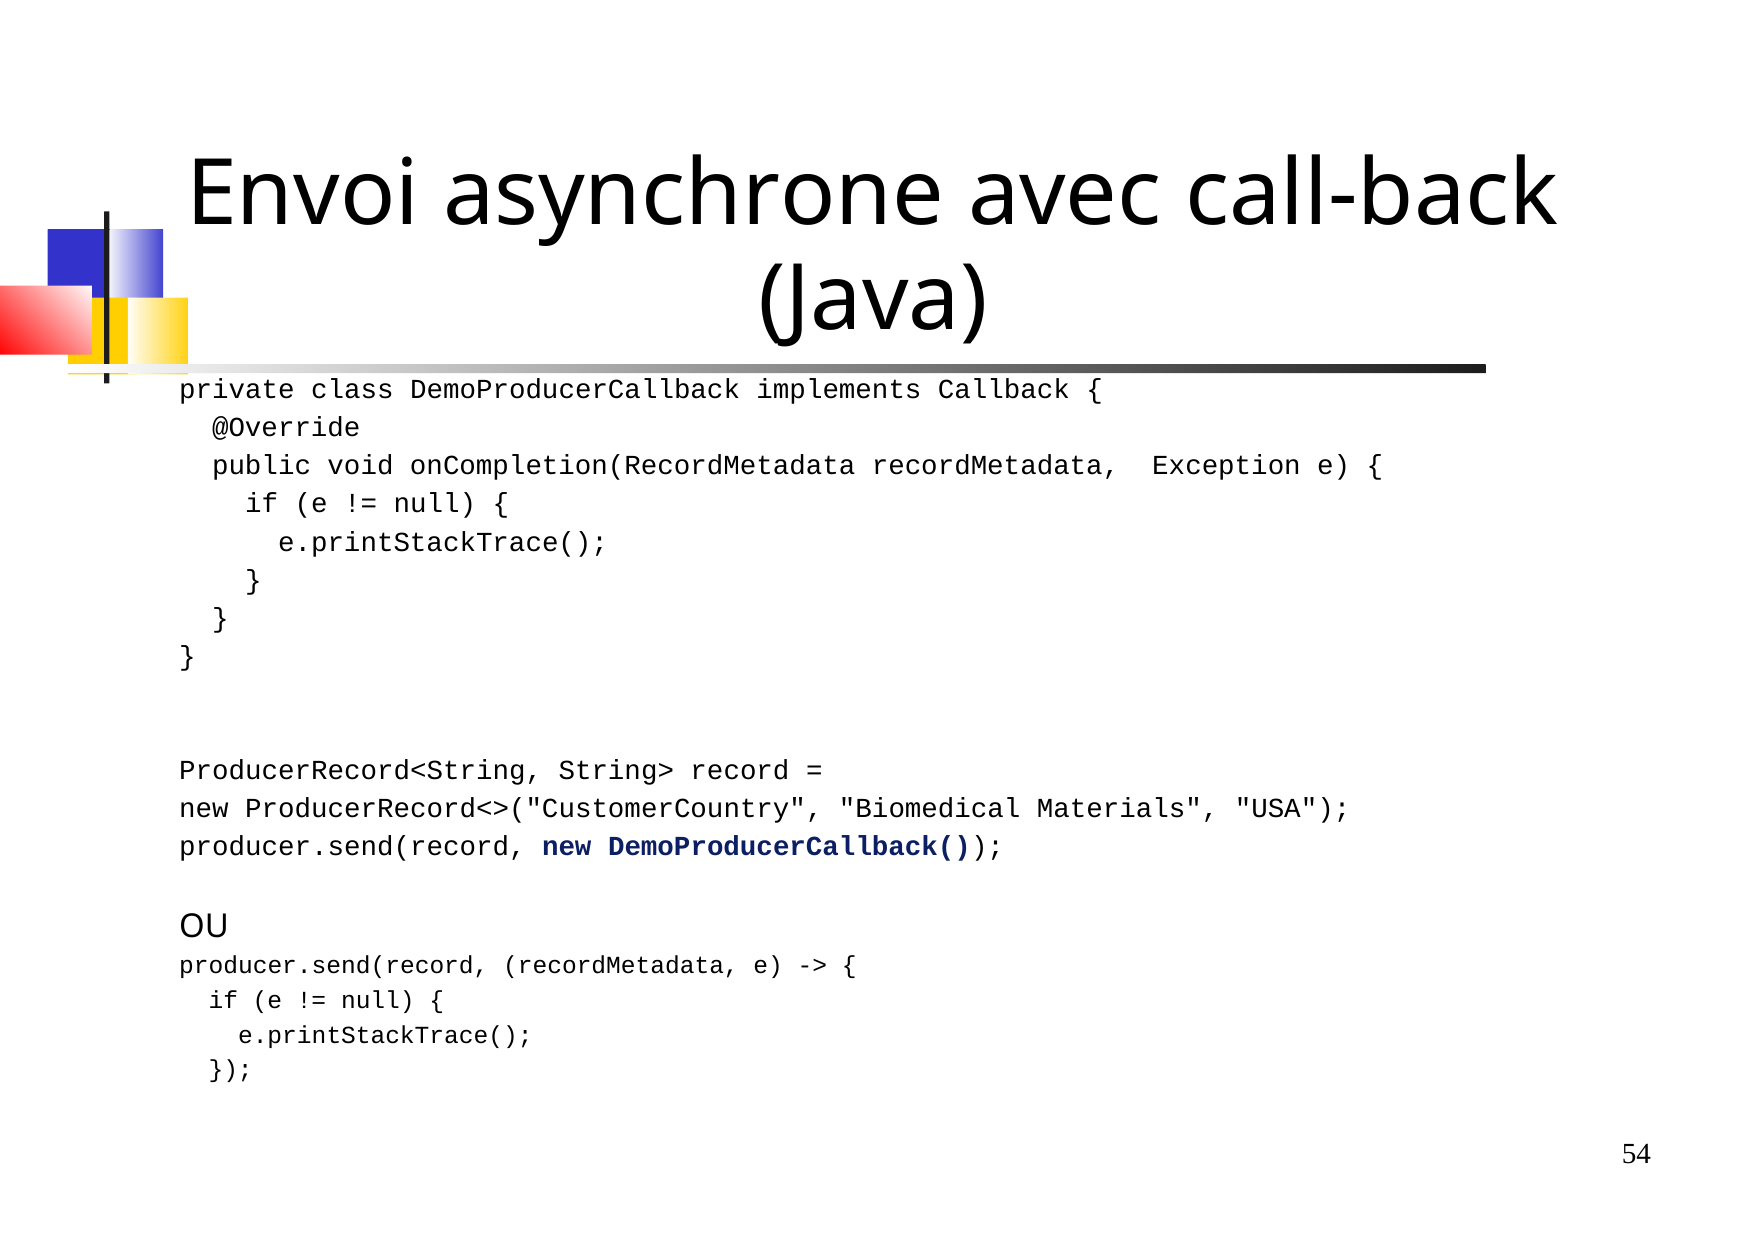

# Envoi asynchrone avec call-back (Java)
private class DemoProducerCallback implements Callback {
 @Override
 public void onCompletion(RecordMetadata recordMetadata, Exception e) {
 if (e != null) {
 e.printStackTrace();
 }
 }
}
ProducerRecord<String, String> record =
new ProducerRecord<>("CustomerCountry", "Biomedical Materials", "USA");
producer.send(record, new DemoProducerCallback());
OU
producer.send(record, (recordMetadata, e) -> {
 if (e != null) {
 e.printStackTrace();
 });